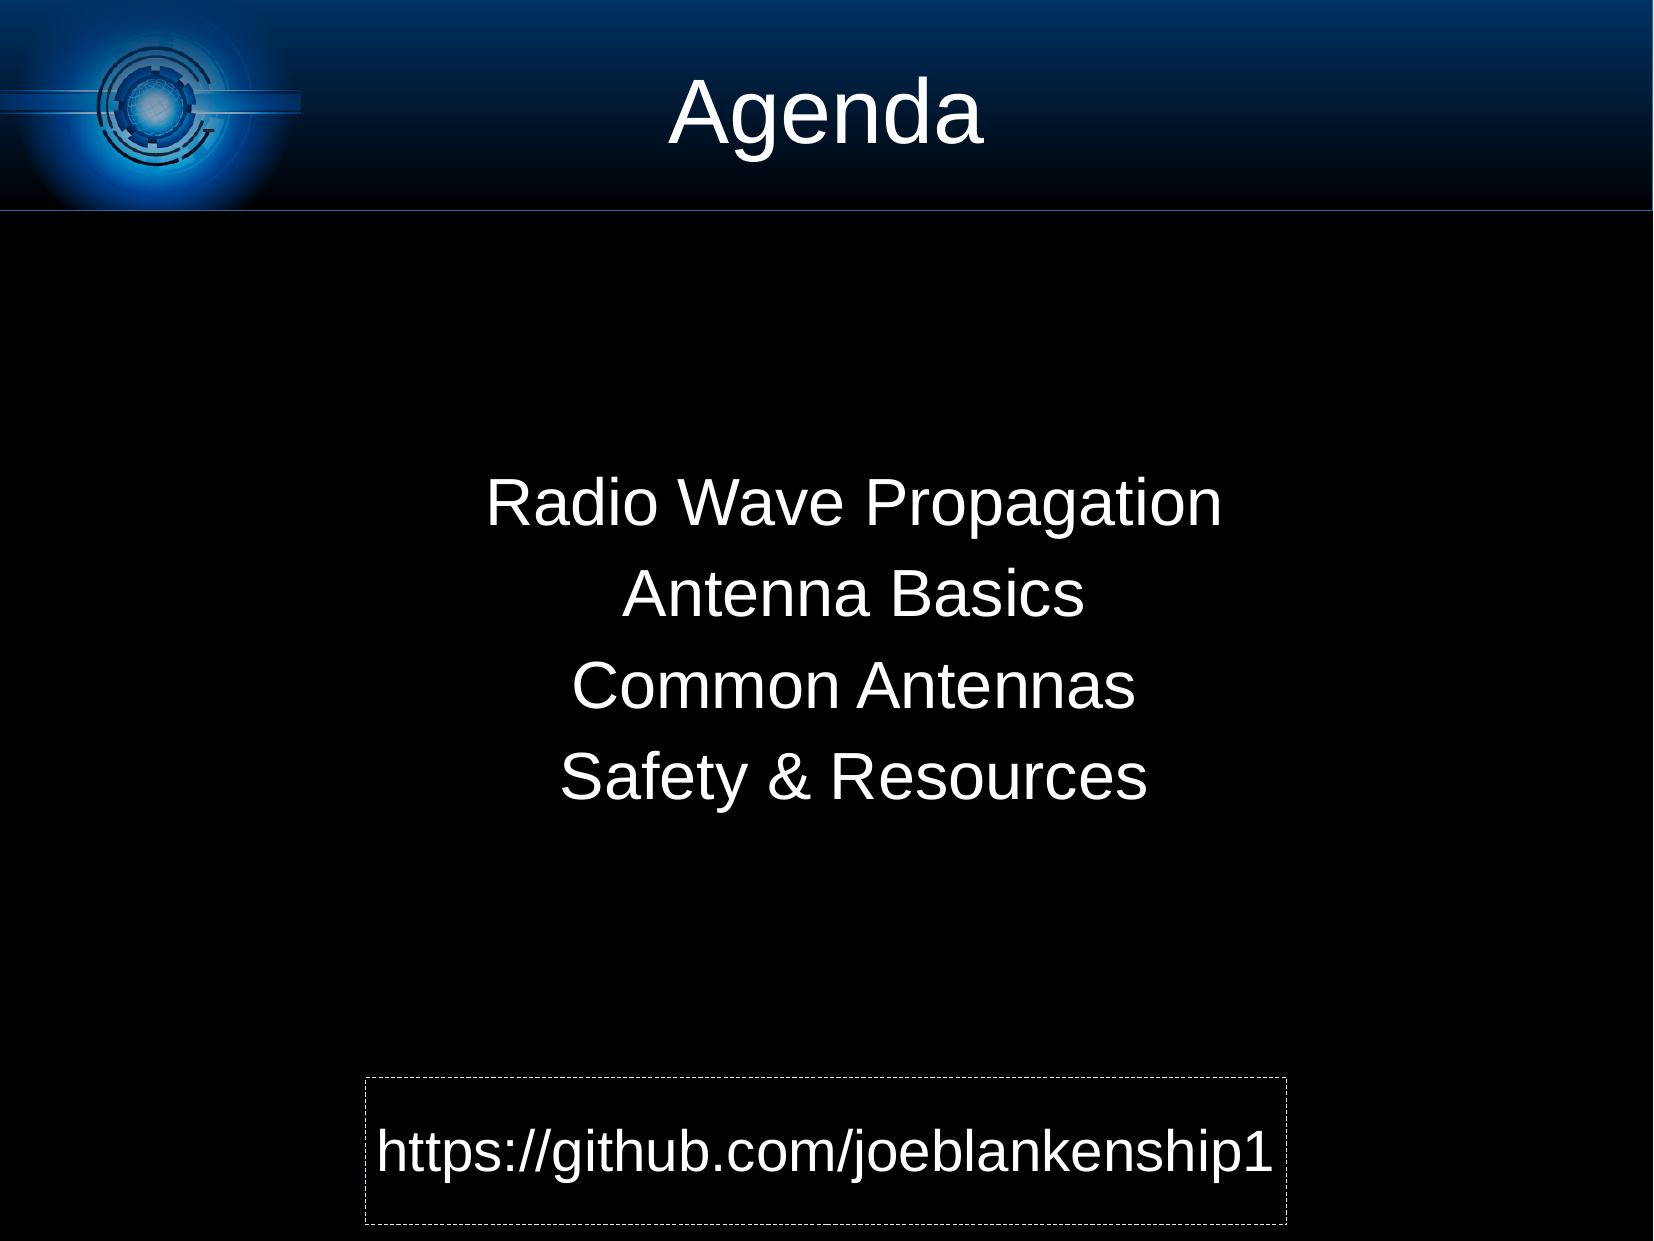

# Agenda
Radio Wave Propagation
Antenna Basics
Common Antennas
Safety & Resources
https://github.com/joeblankenship1